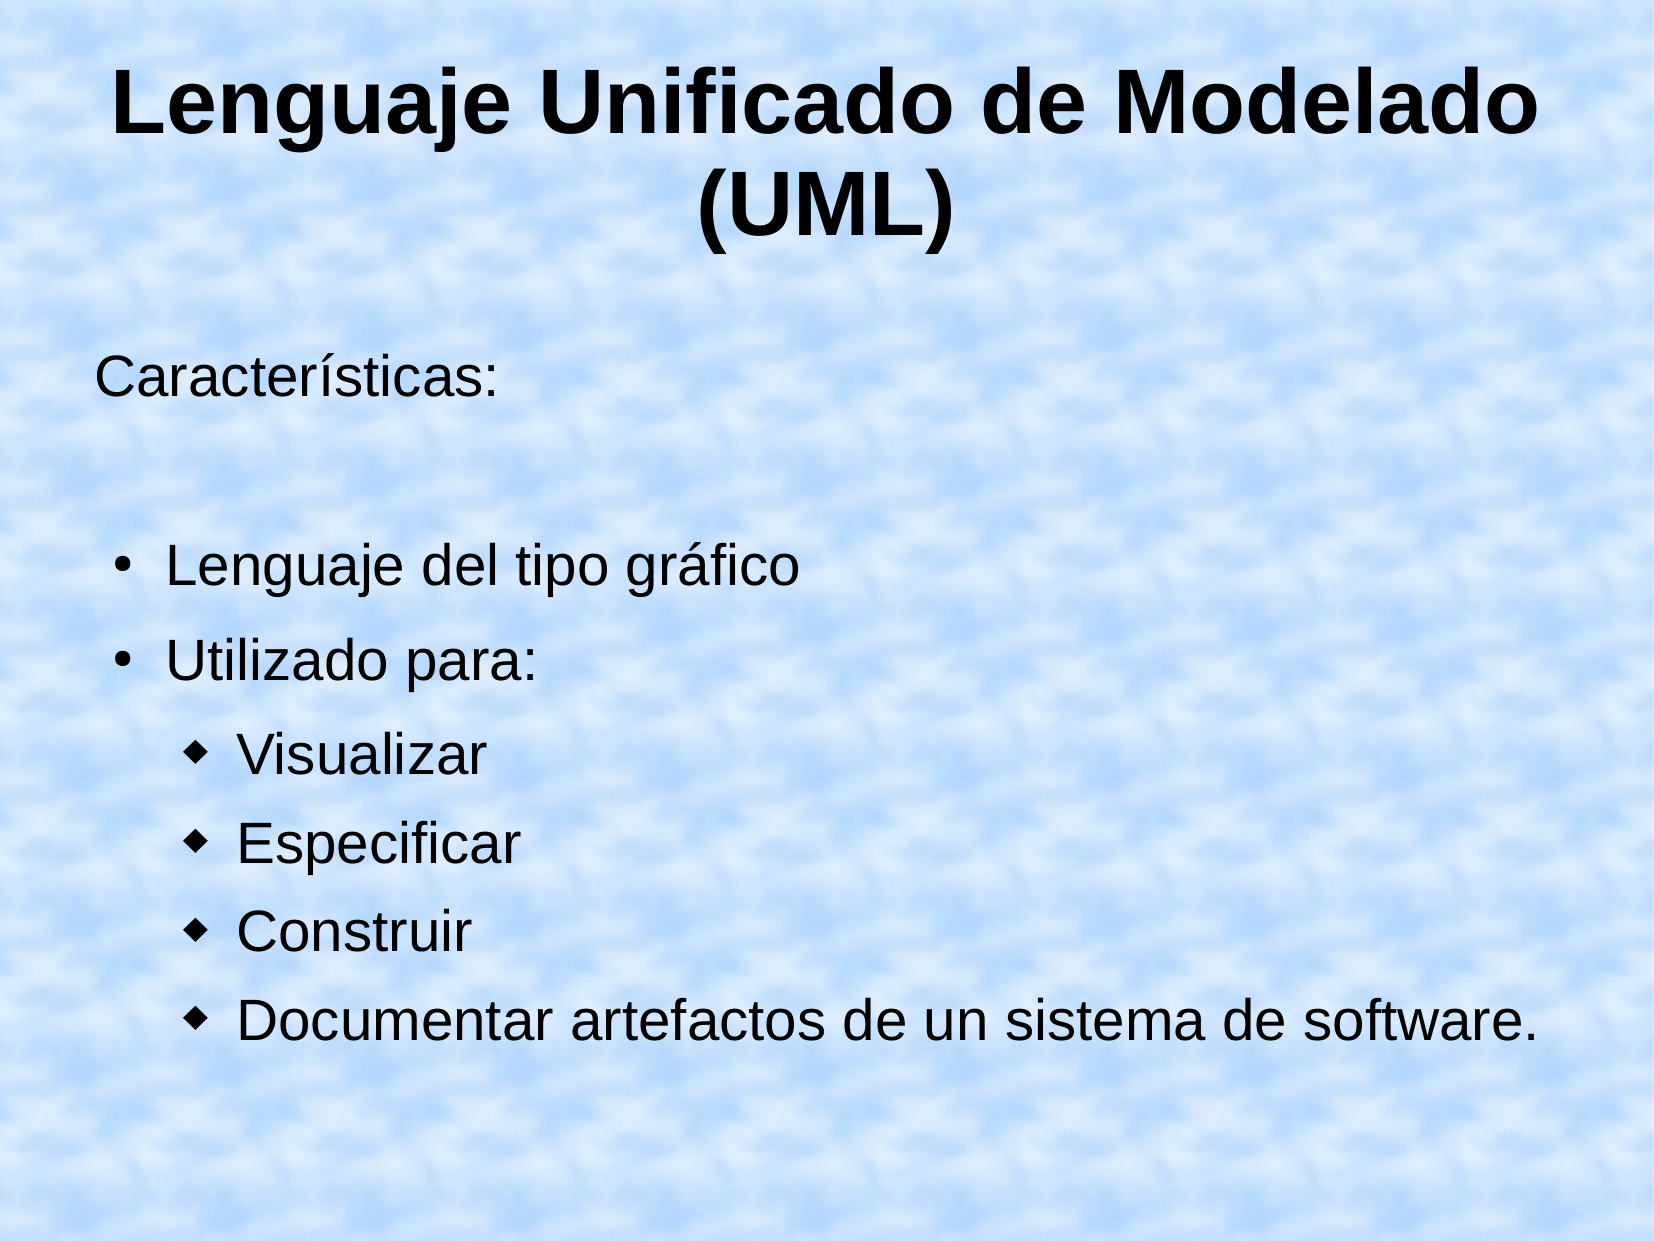

# Lenguaje Unificado de Modelado (UML)
Características:
Lenguaje del tipo gráfico
Utilizado para:
Visualizar
Especificar
Construir
Documentar artefactos de un sistema de software.